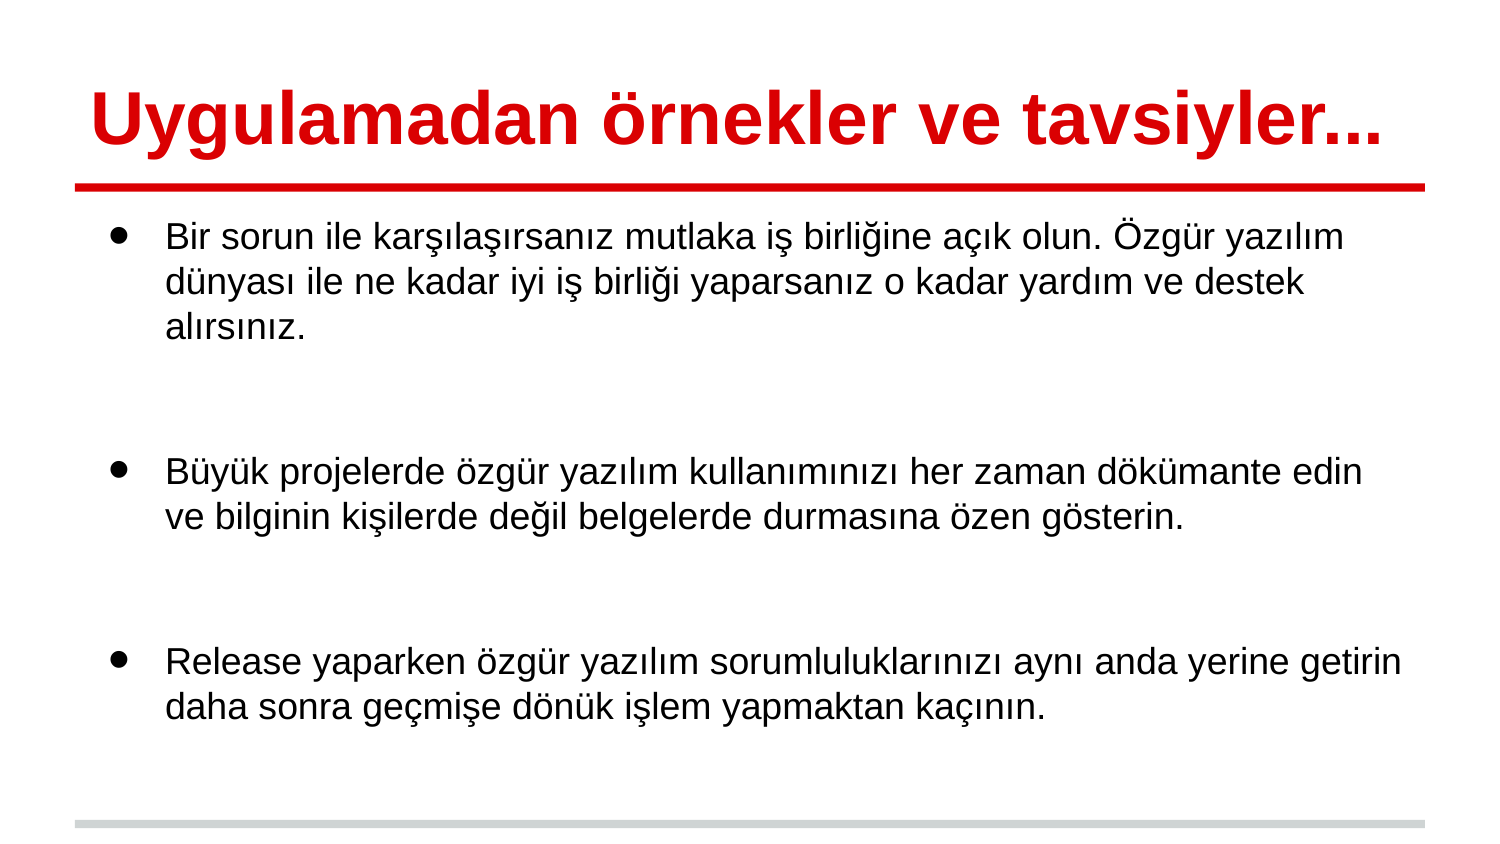

# Uygulamadan örnekler ve tavsiyler...
Bir sorun ile karşılaşırsanız mutlaka iş birliğine açık olun. Özgür yazılım dünyası ile ne kadar iyi iş birliği yaparsanız o kadar yardım ve destek alırsınız.
Büyük projelerde özgür yazılım kullanımınızı her zaman dökümante edin ve bilginin kişilerde değil belgelerde durmasına özen gösterin.
Release yaparken özgür yazılım sorumluluklarınızı aynı anda yerine getirin daha sonra geçmişe dönük işlem yapmaktan kaçının.